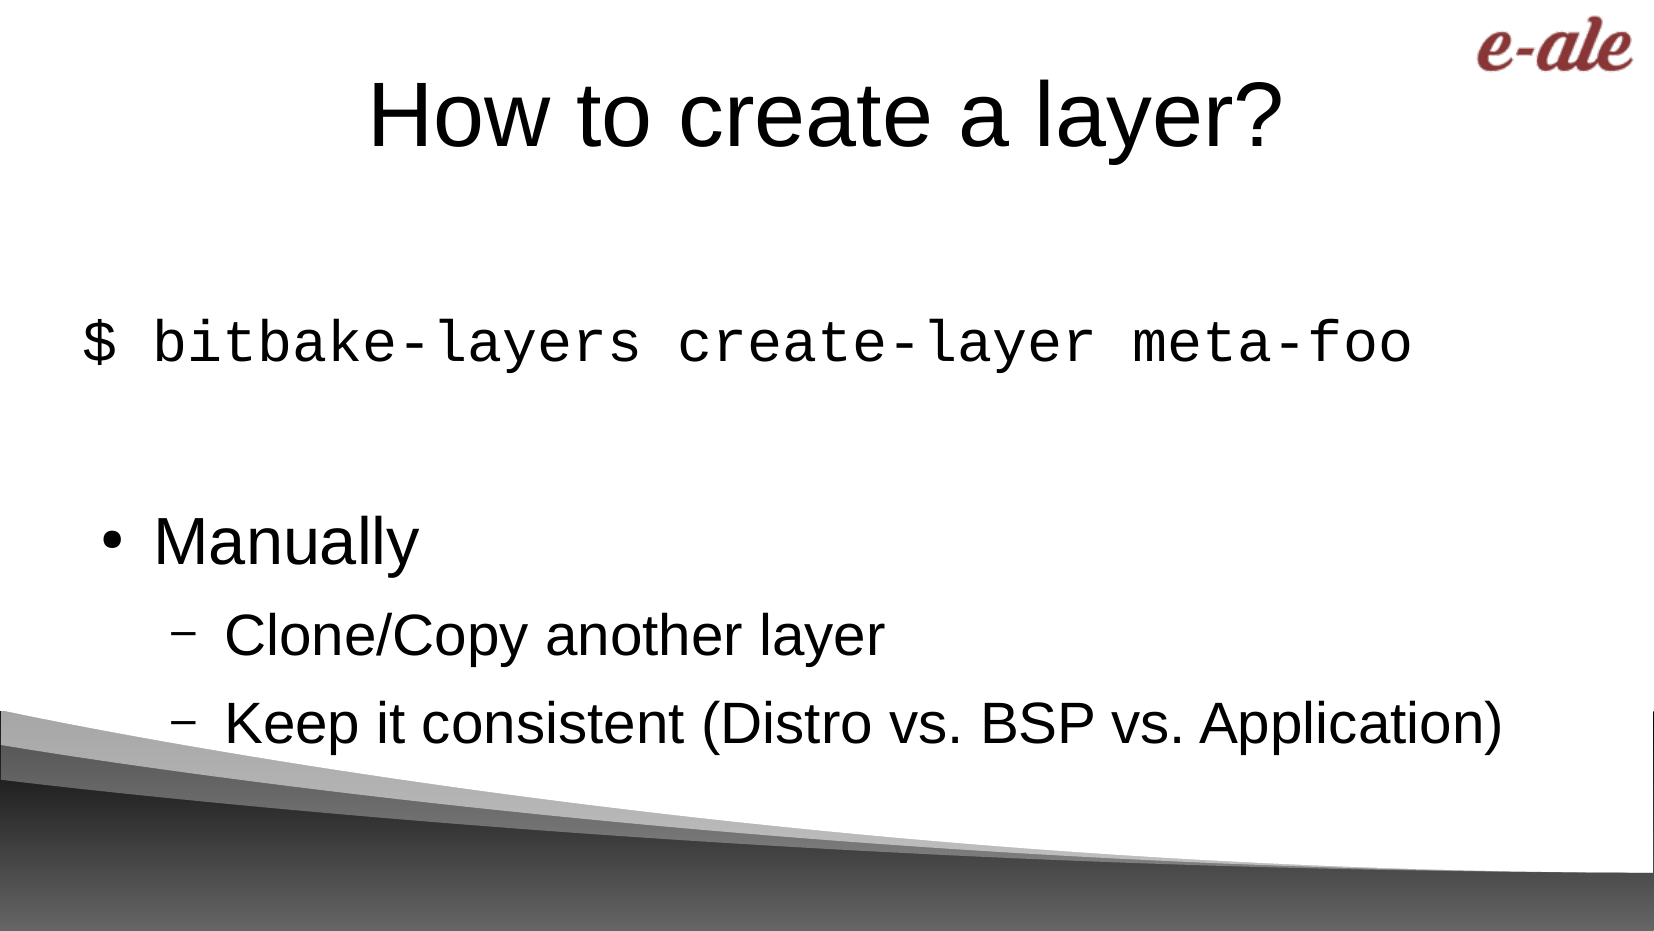

# How to create a layer?
$ bitbake-layers create-layer meta-foo
Manually
Clone/Copy another layer
Keep it consistent (Distro vs. BSP vs. Application)